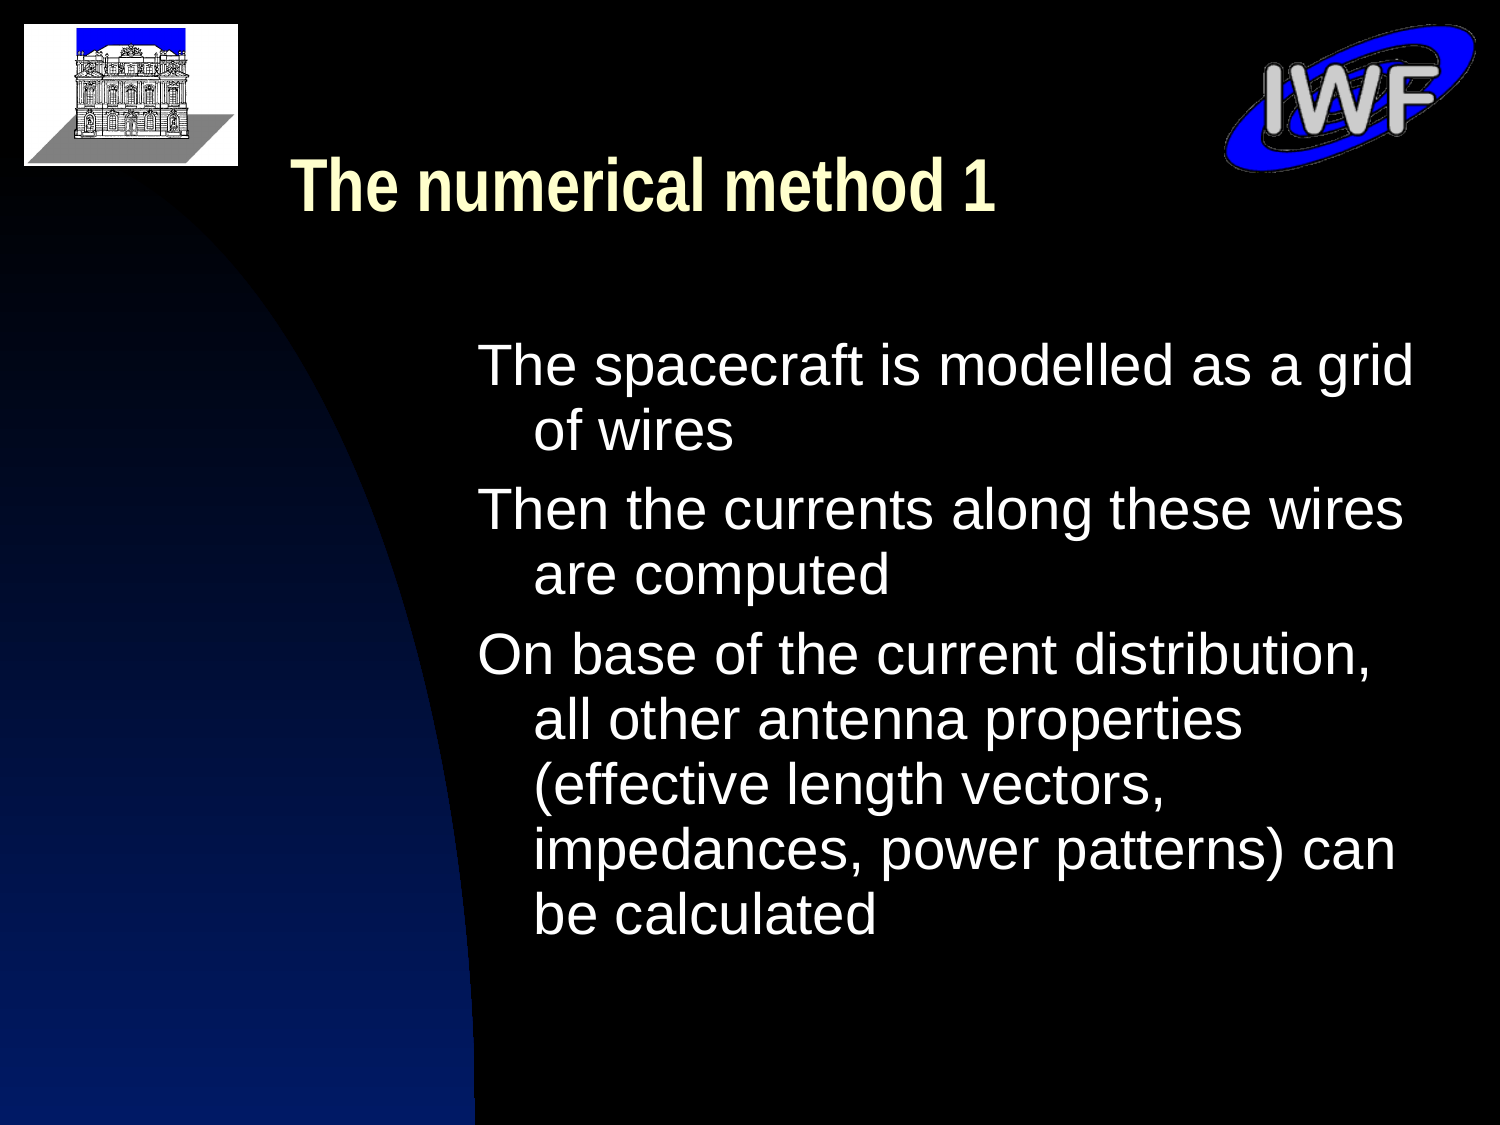

# The numerical method 1
The spacecraft is modelled as a grid of wires
Then the currents along these wires are computed
On base of the current distribution, all other antenna properties (effective length vectors, impedances, power patterns) can be calculated